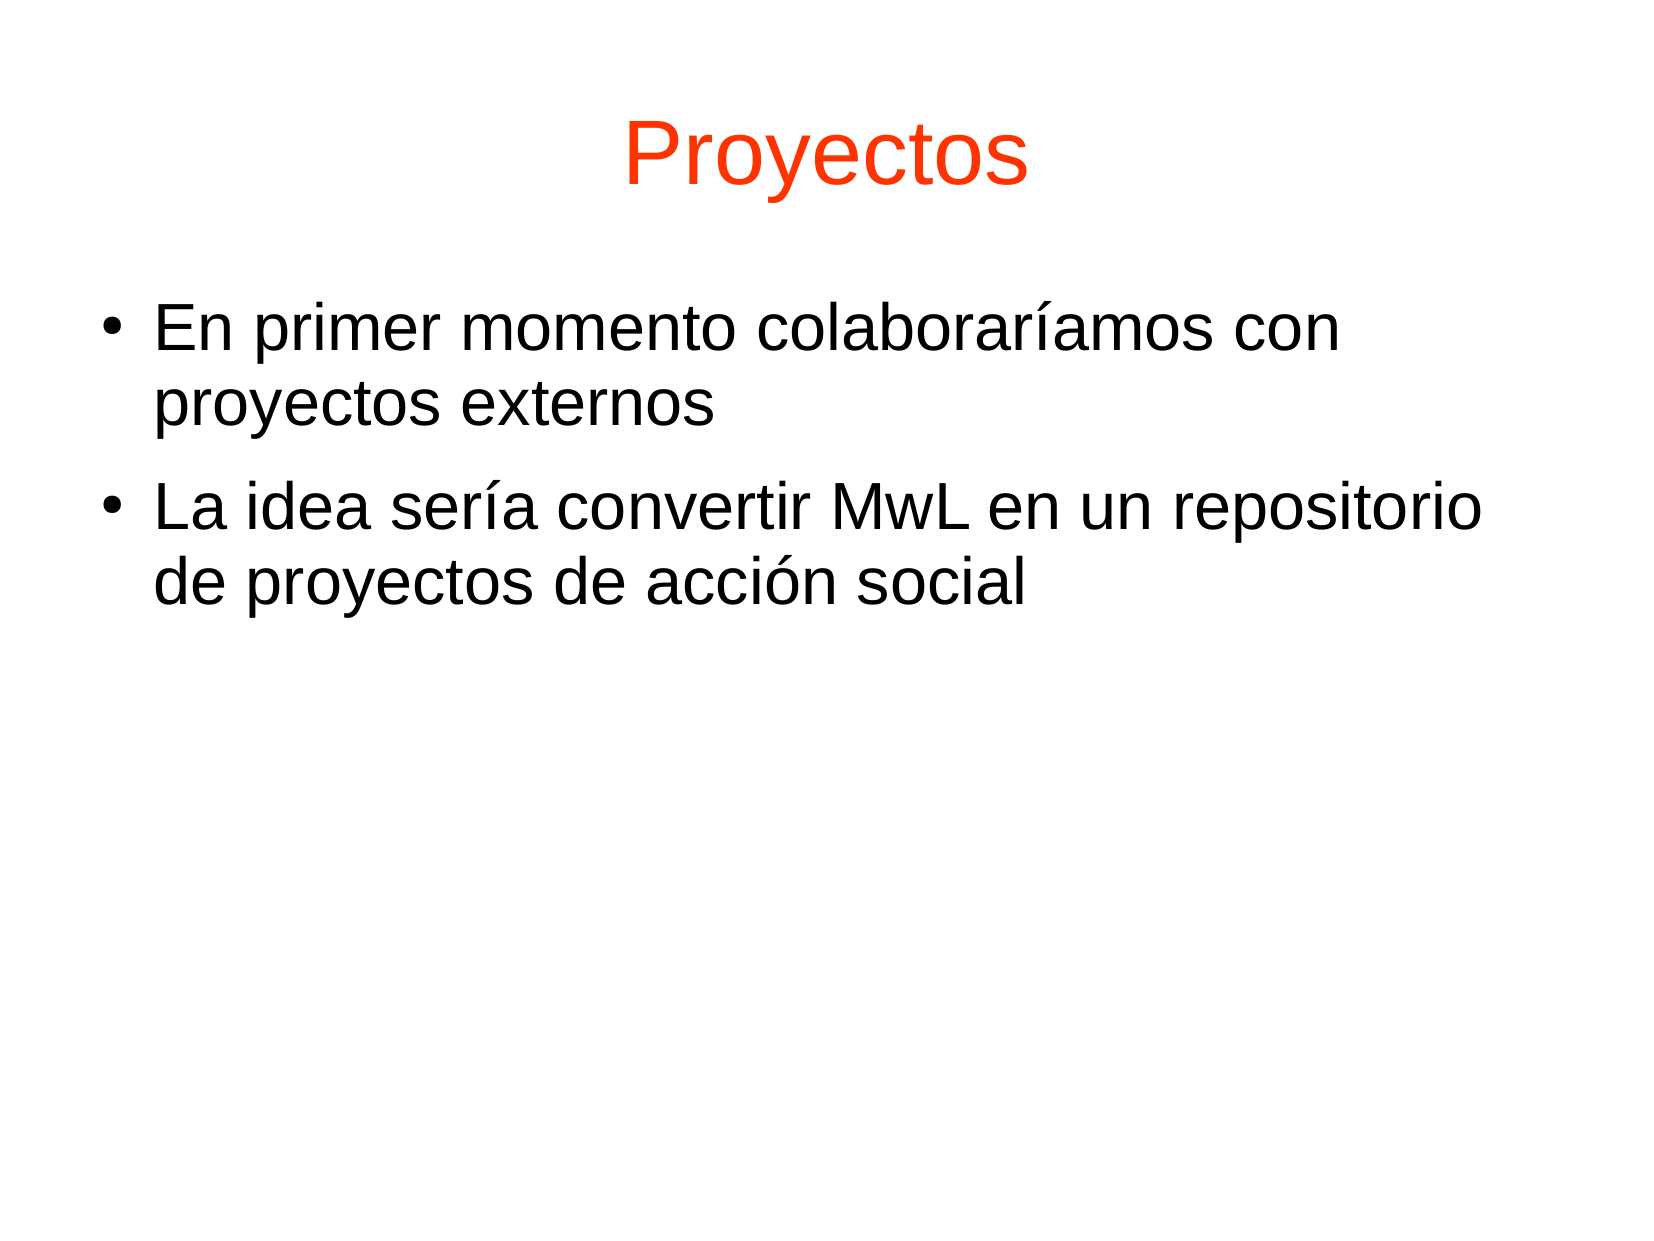

# Proyectos
En primer momento colaboraríamos con proyectos externos
La idea sería convertir MwL en un repositorio de proyectos de acción social